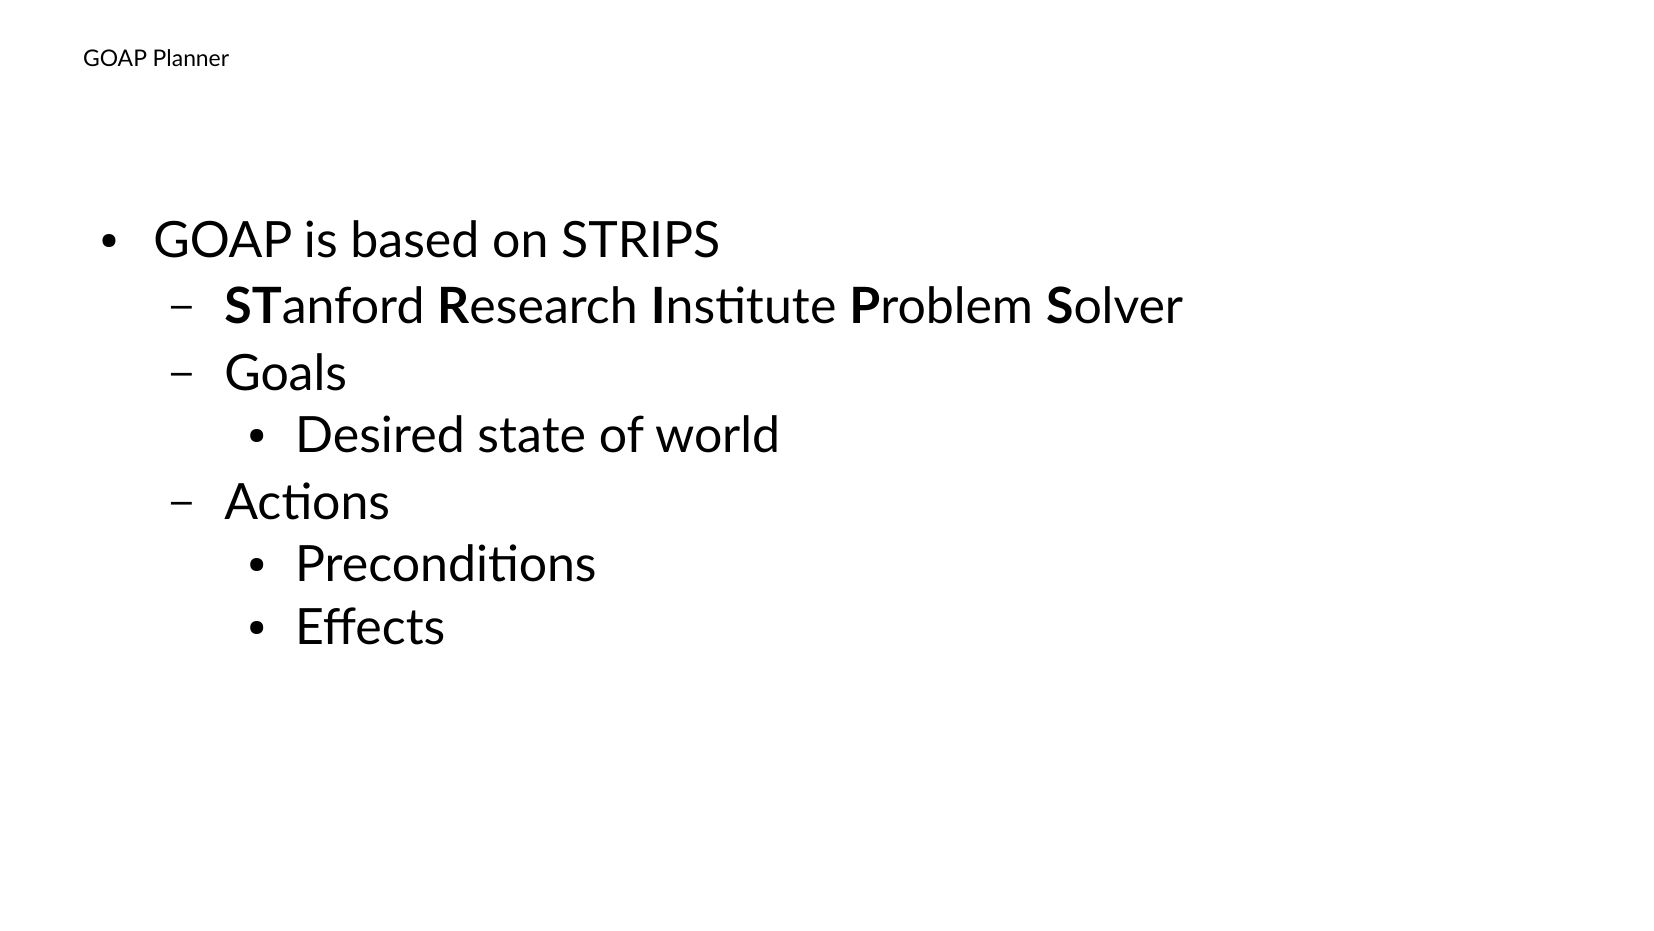

# GOAP Planner
GOAP is based on STRIPS
STanford Research Institute Problem Solver
Goals
Desired state of world
Actions
Preconditions
Effects